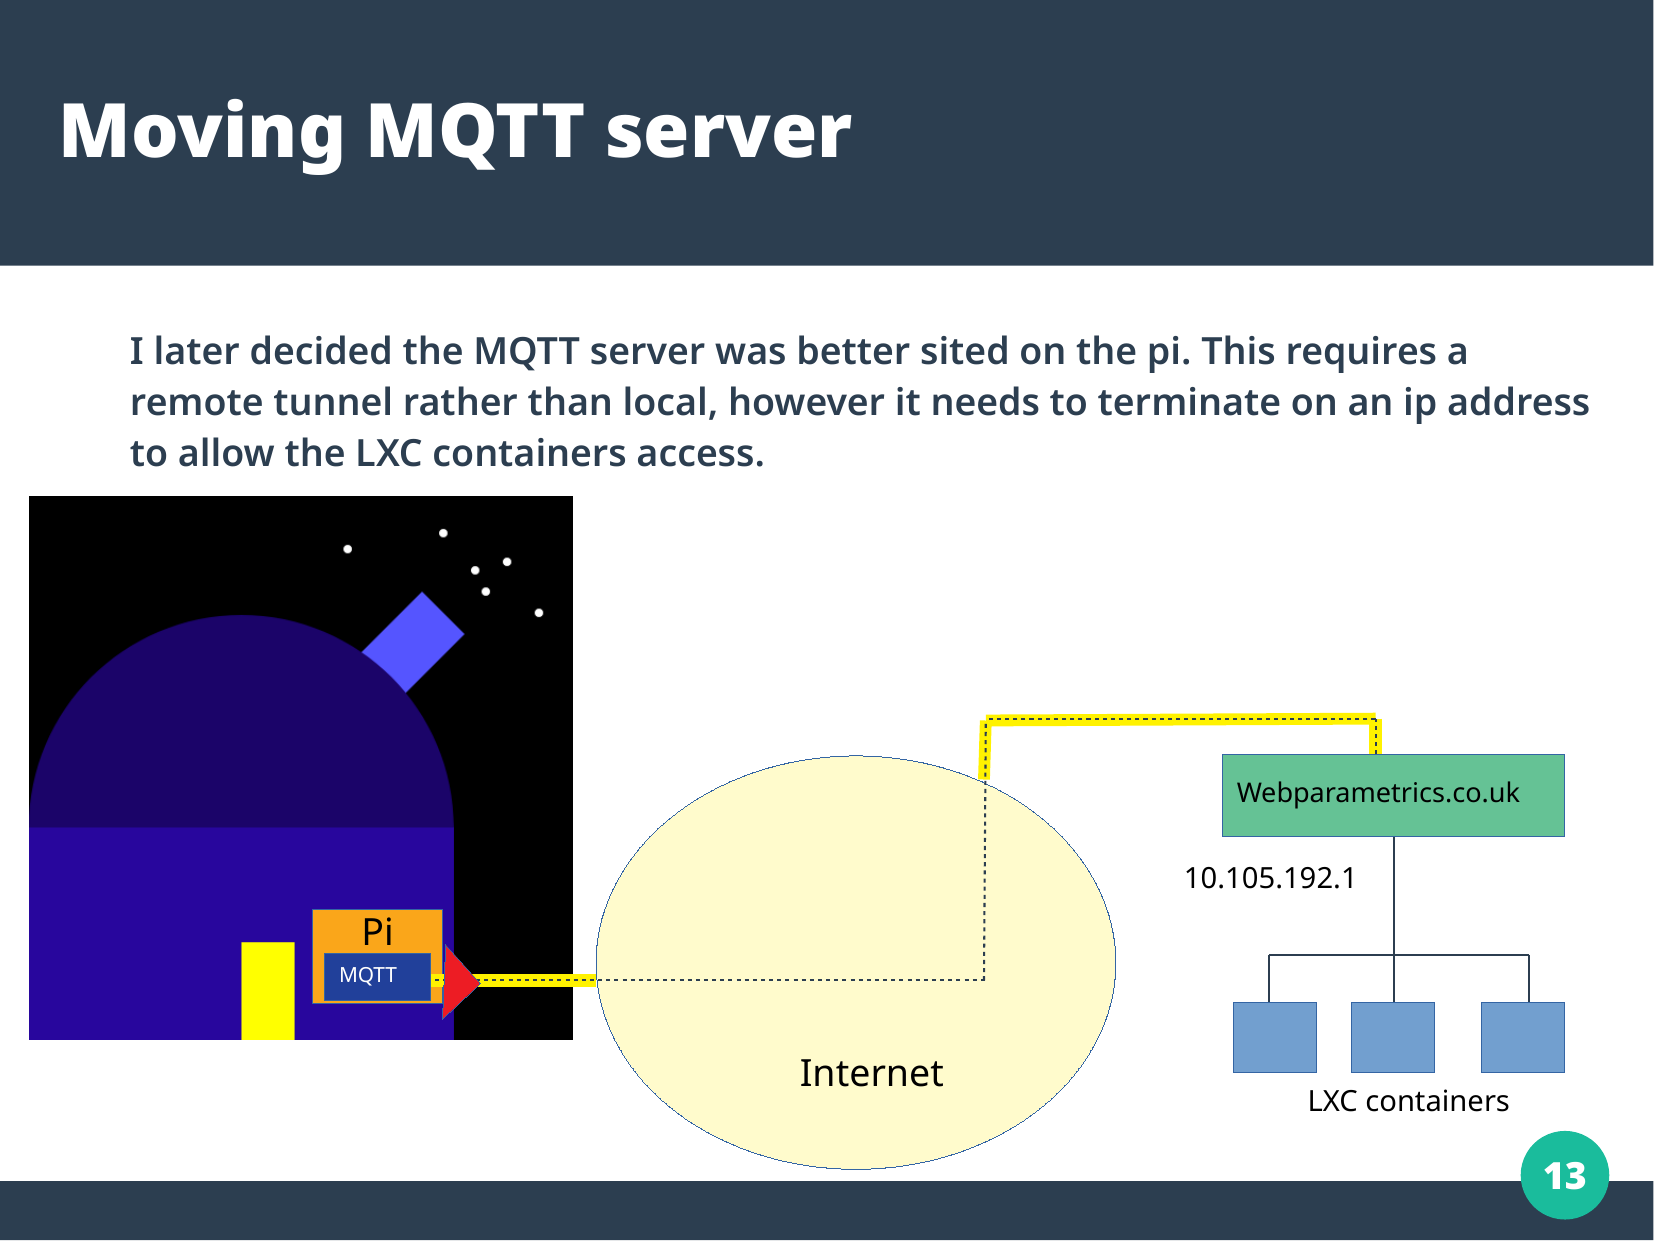

# Moving MQTT server
I later decided the MQTT server was better sited on the pi. This requires a remote tunnel rather than local, however it needs to terminate on an ip address to allow the LXC containers access.
Observatory
Webparametrics.co.uk
10.105.192.1
Pi
MQTT
Internet
LXC containers
13